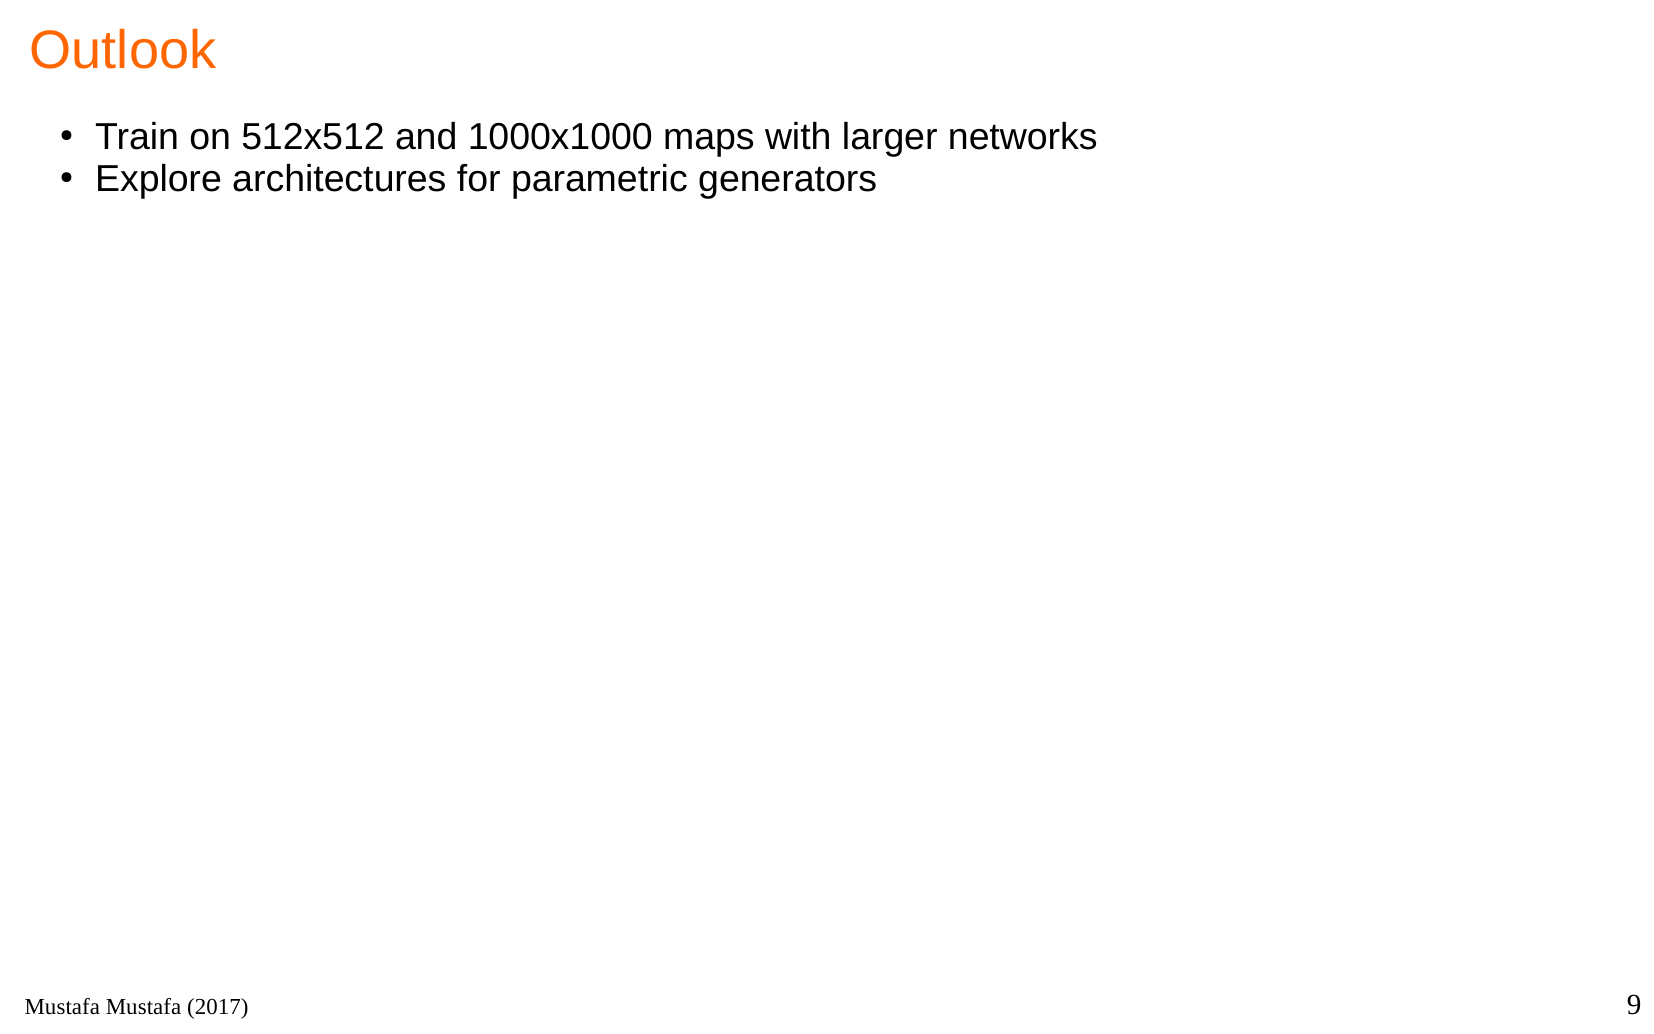

# Outlook
Train on 512x512 and 1000x1000 maps with larger networks
Explore architectures for parametric generators
9
Mustafa Mustafa (2017)